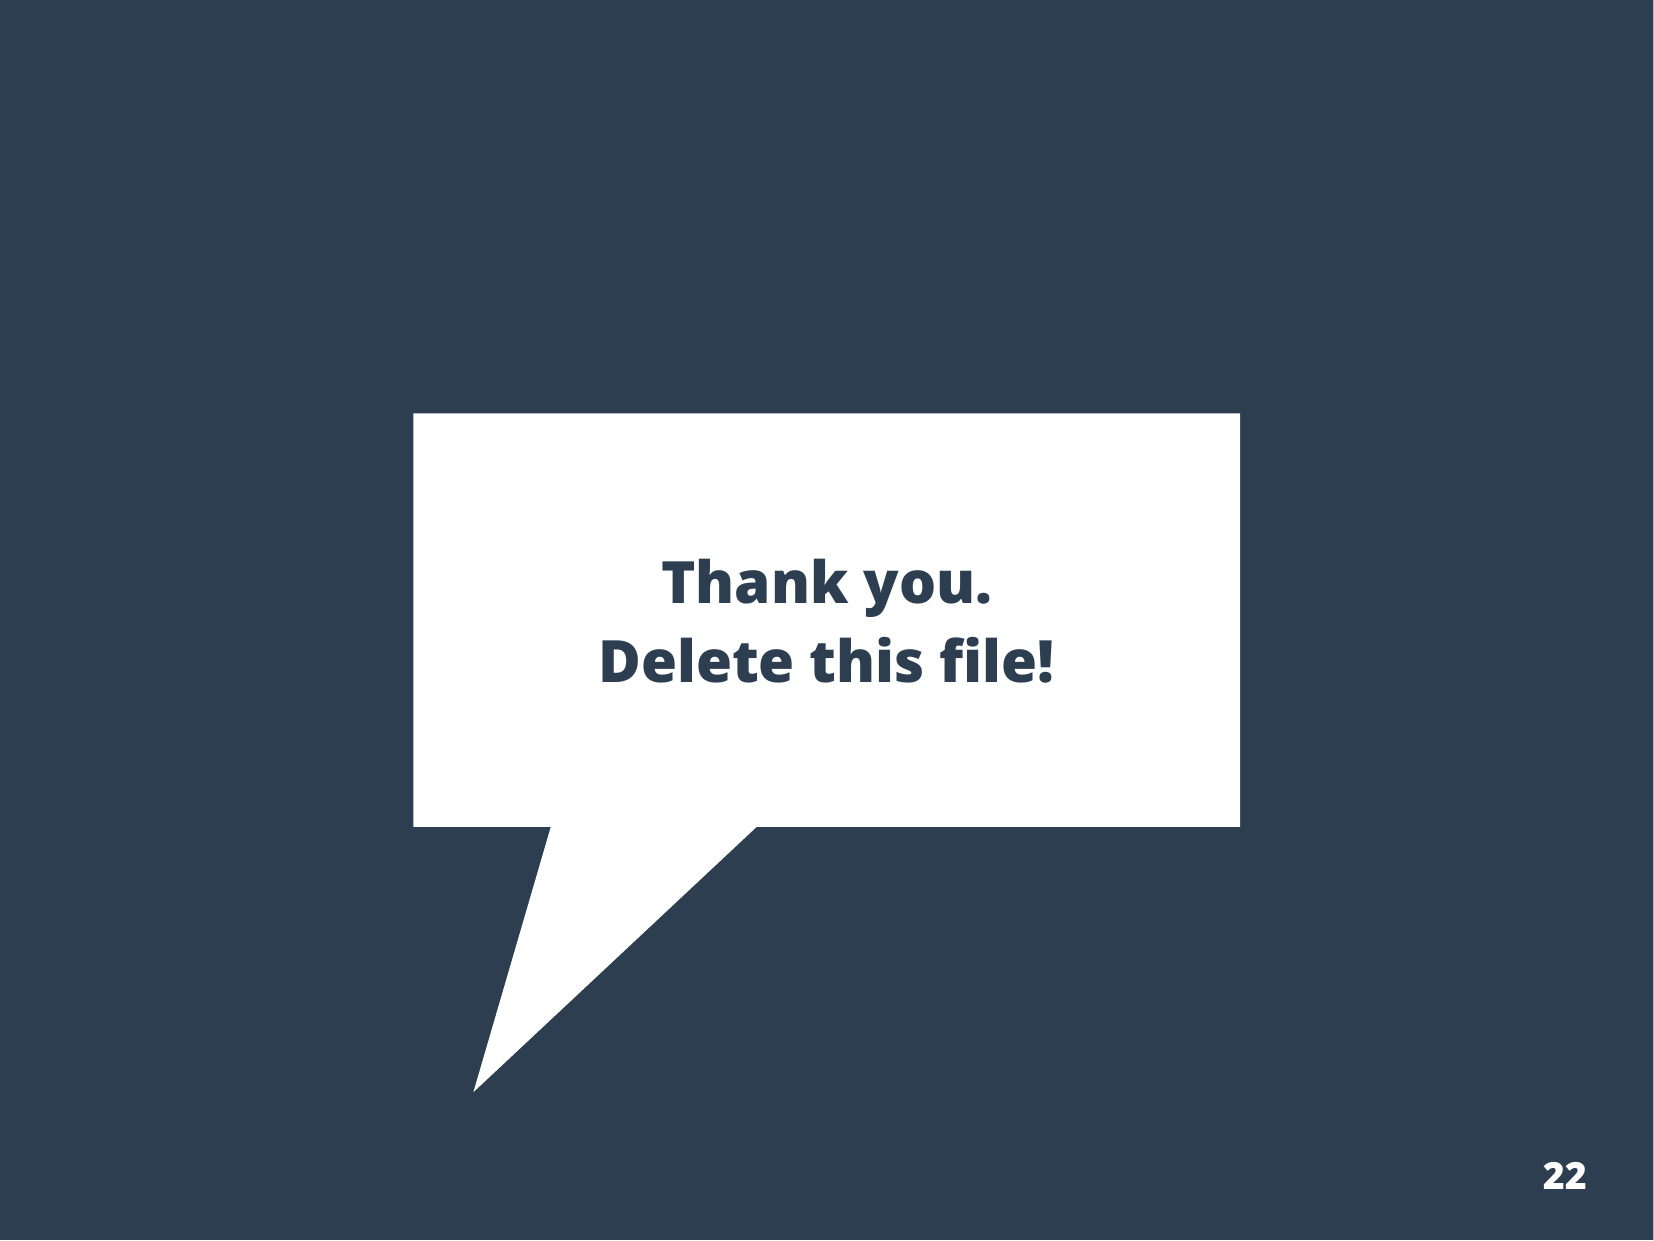

# Thank you. Delete this file!
22